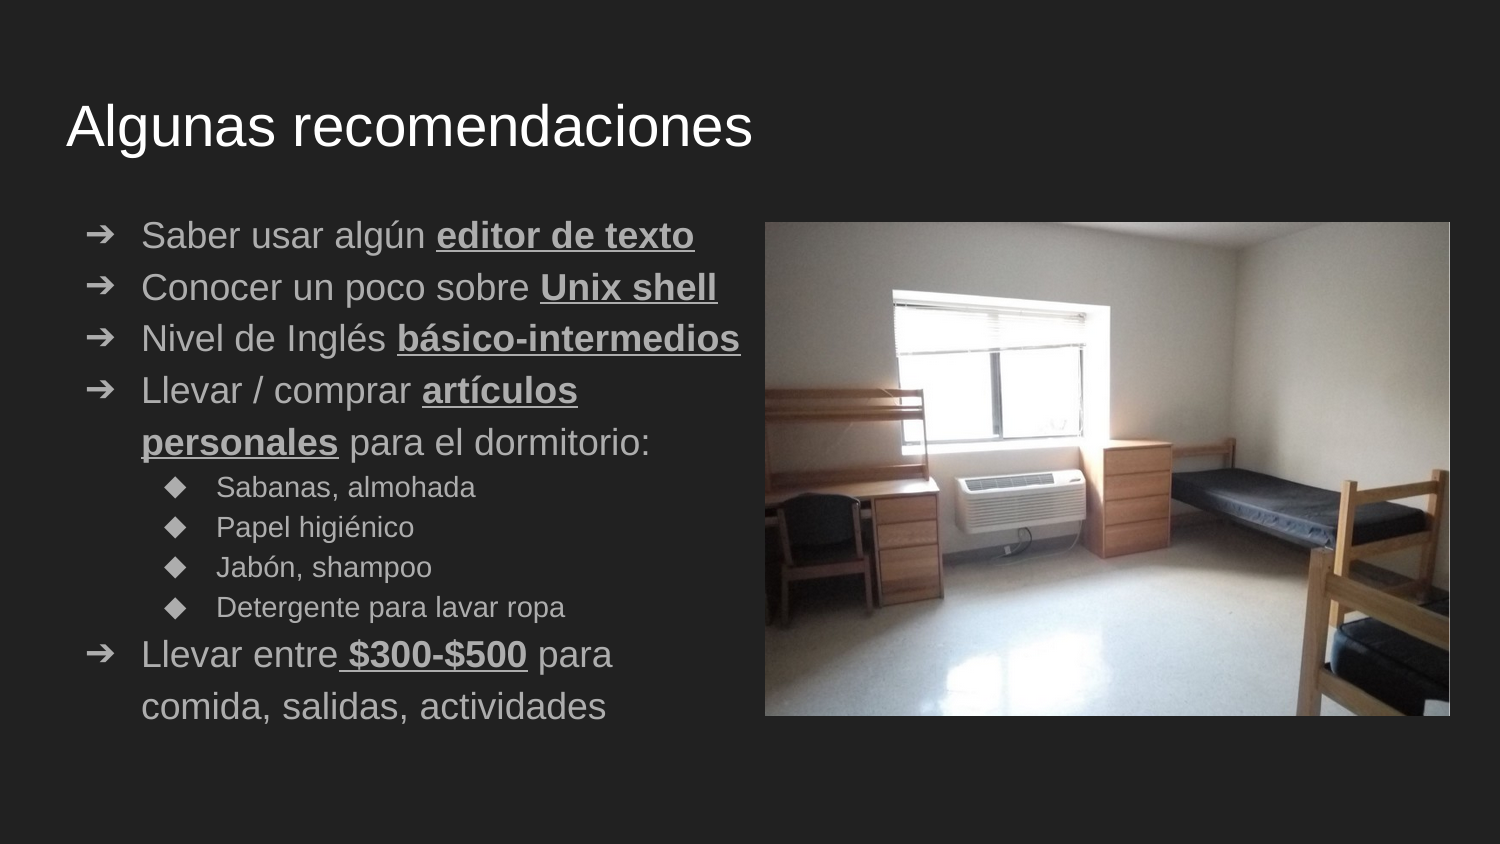

# Algunas recomendaciones
Saber usar algún editor de texto
Conocer un poco sobre Unix shell
Nivel de Inglés básico-intermedios
Llevar / comprar artículos personales para el dormitorio:
Sabanas, almohada
Papel higiénico
Jabón, shampoo
Detergente para lavar ropa
Llevar entre $300-$500 para comida, salidas, actividades